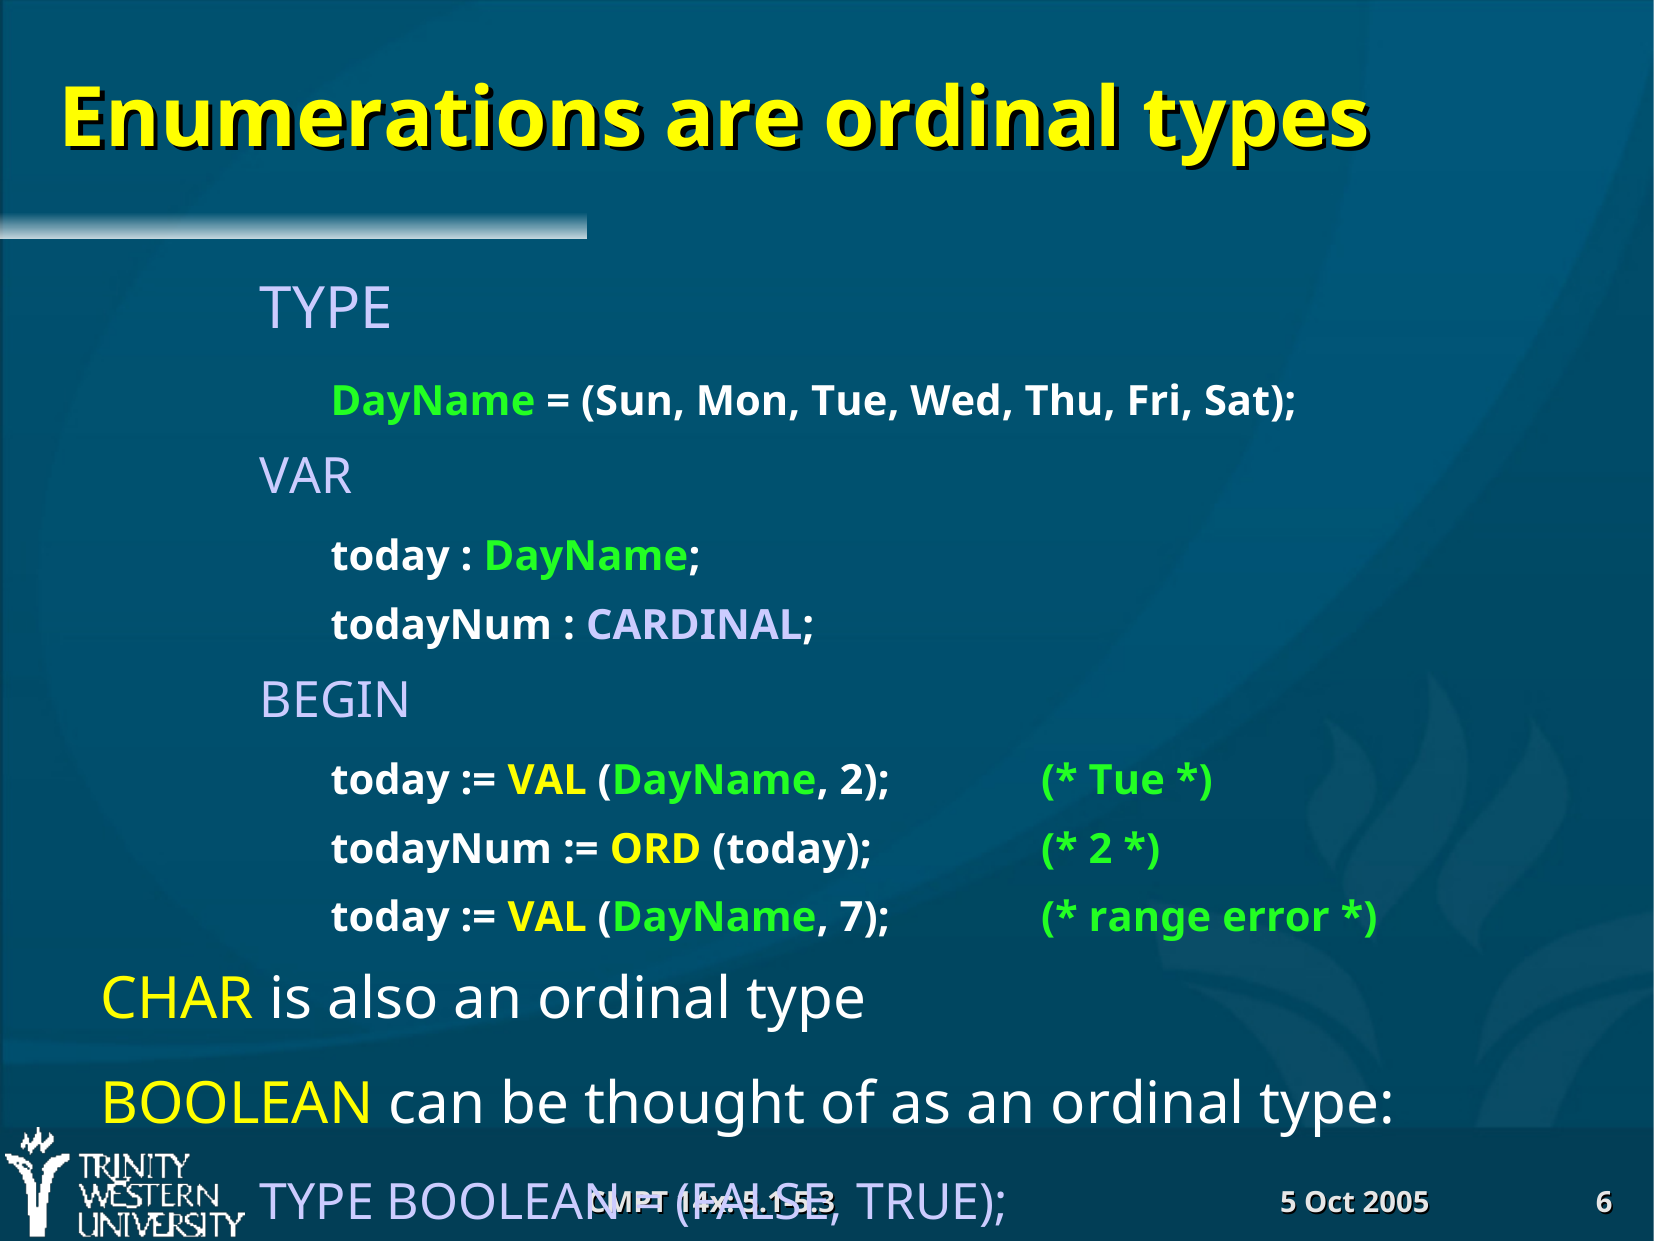

# Enumerations are ordinal types
TYPE
DayName = (Sun, Mon, Tue, Wed, Thu, Fri, Sat);
VAR
today : DayName;
todayNum : CARDINAL;
BEGIN
today := VAL (DayName, 2);			(* Tue *)
todayNum := ORD (today);			(* 2 *)
today := VAL (DayName, 7);			(* range error *)
CHAR is also an ordinal type
BOOLEAN can be thought of as an ordinal type:
TYPE BOOLEAN = (FALSE, TRUE);
CMPT 14x: 5.1-5.3
5 Oct 2005
6